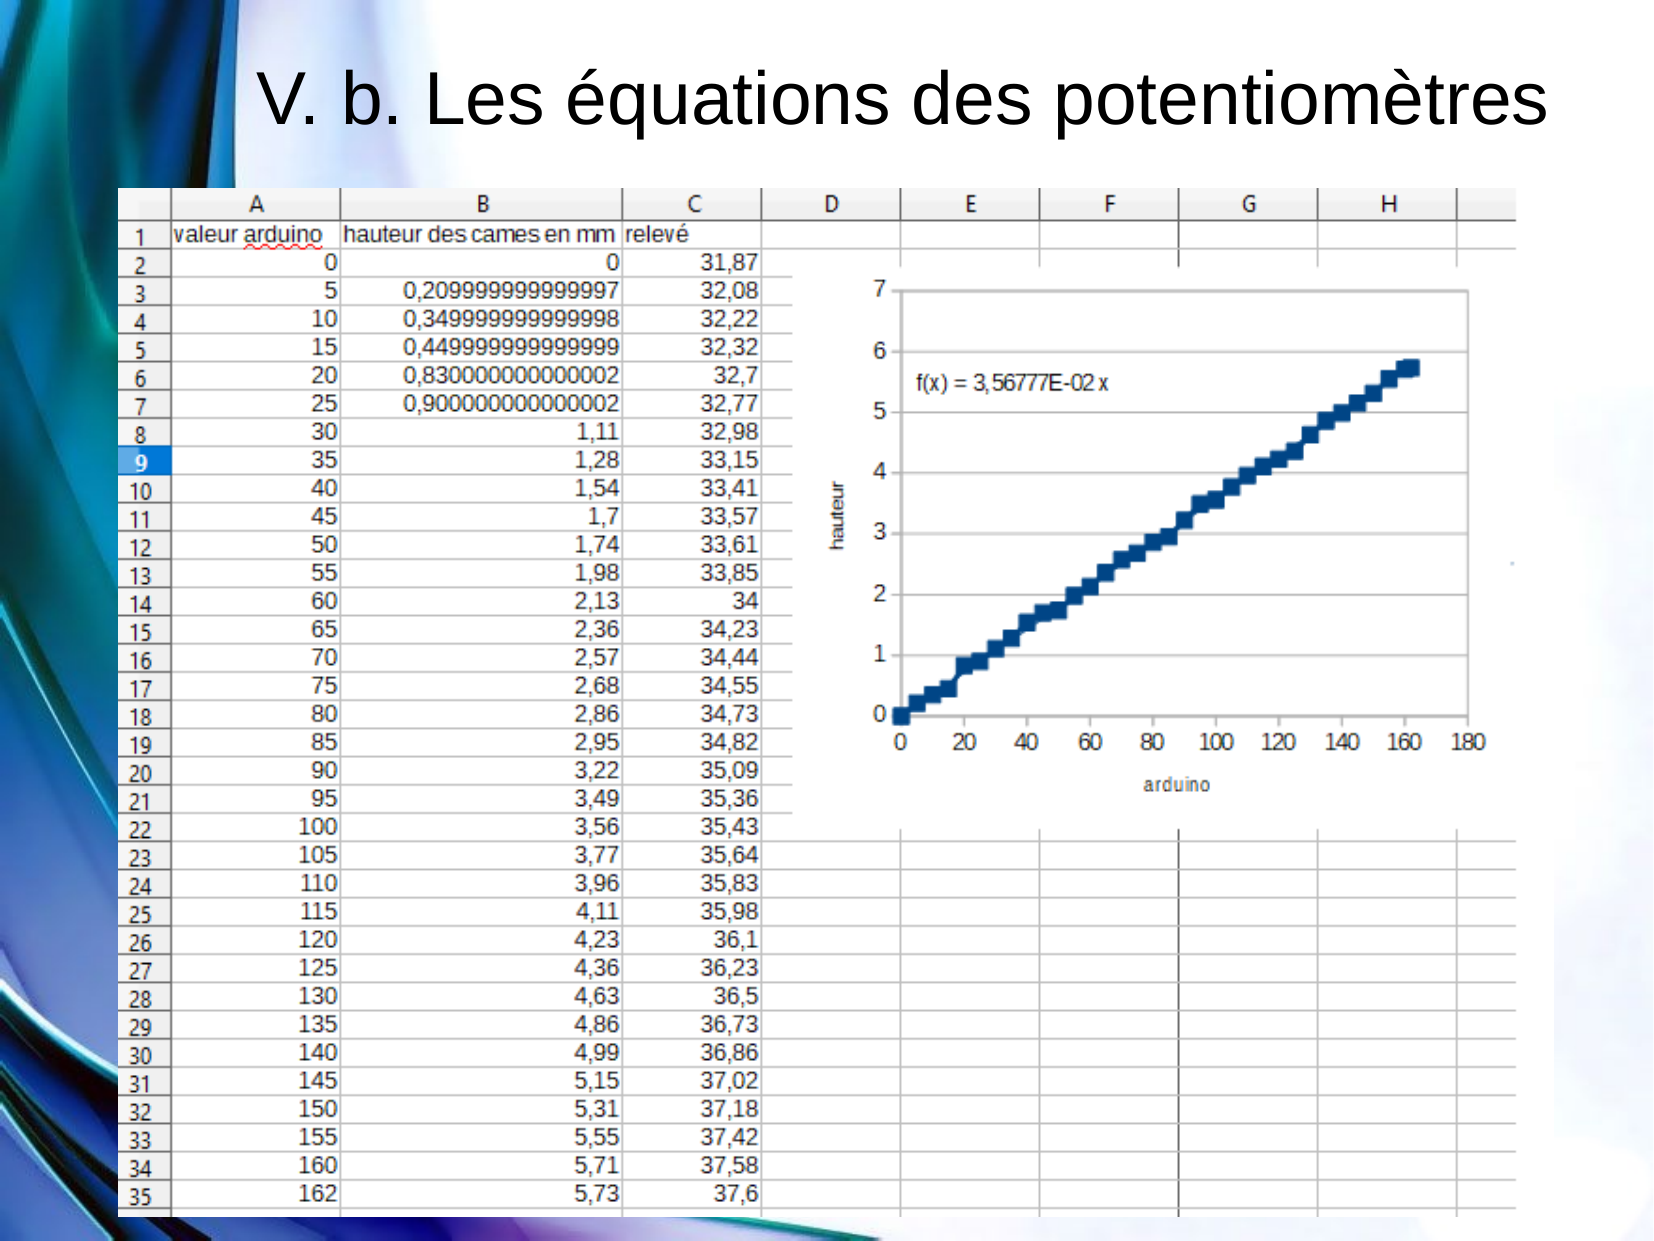

# V. b. Les équations des potentiomètres